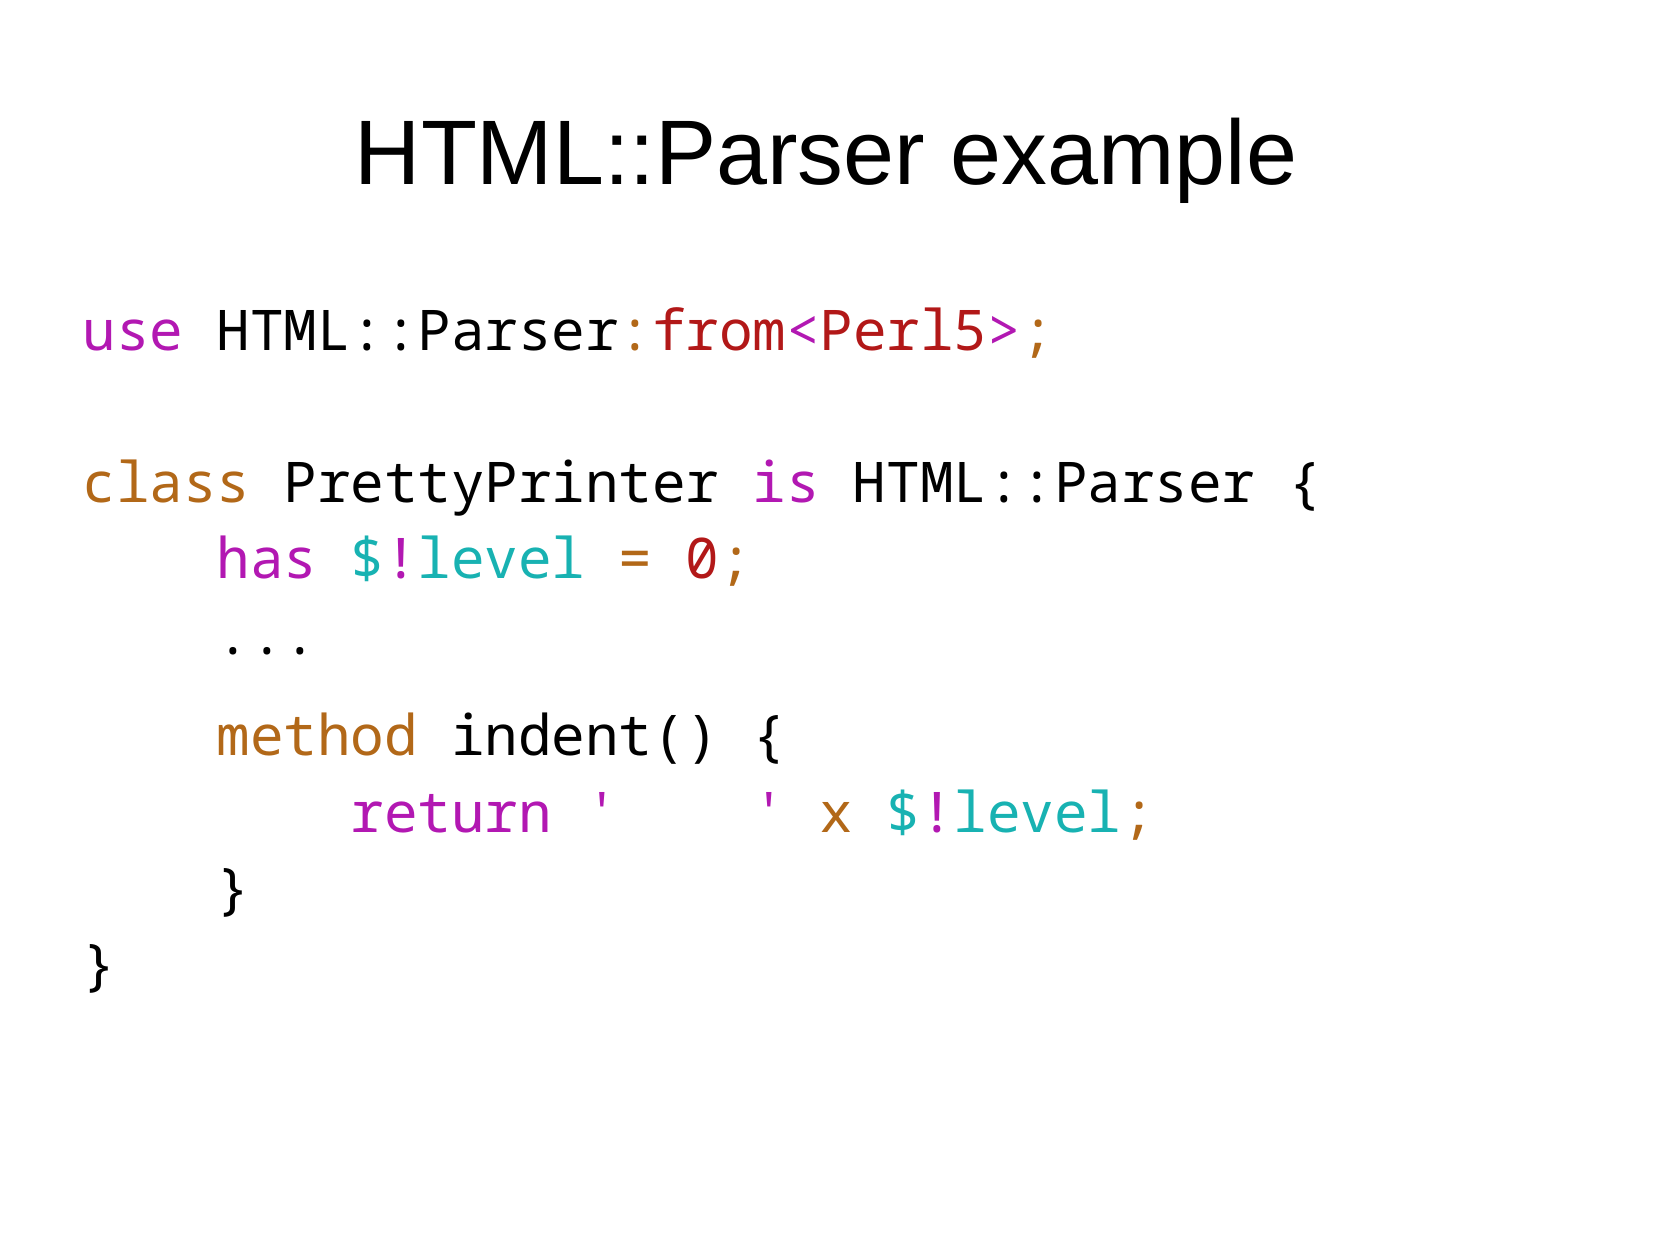

# HTML::Parser example
use HTML::Parser:from<Perl5>;
class PrettyPrinter is HTML::Parser {
 has $!level = 0;
 ...
    method indent() {
        return '    ' x $!level;
    }
}